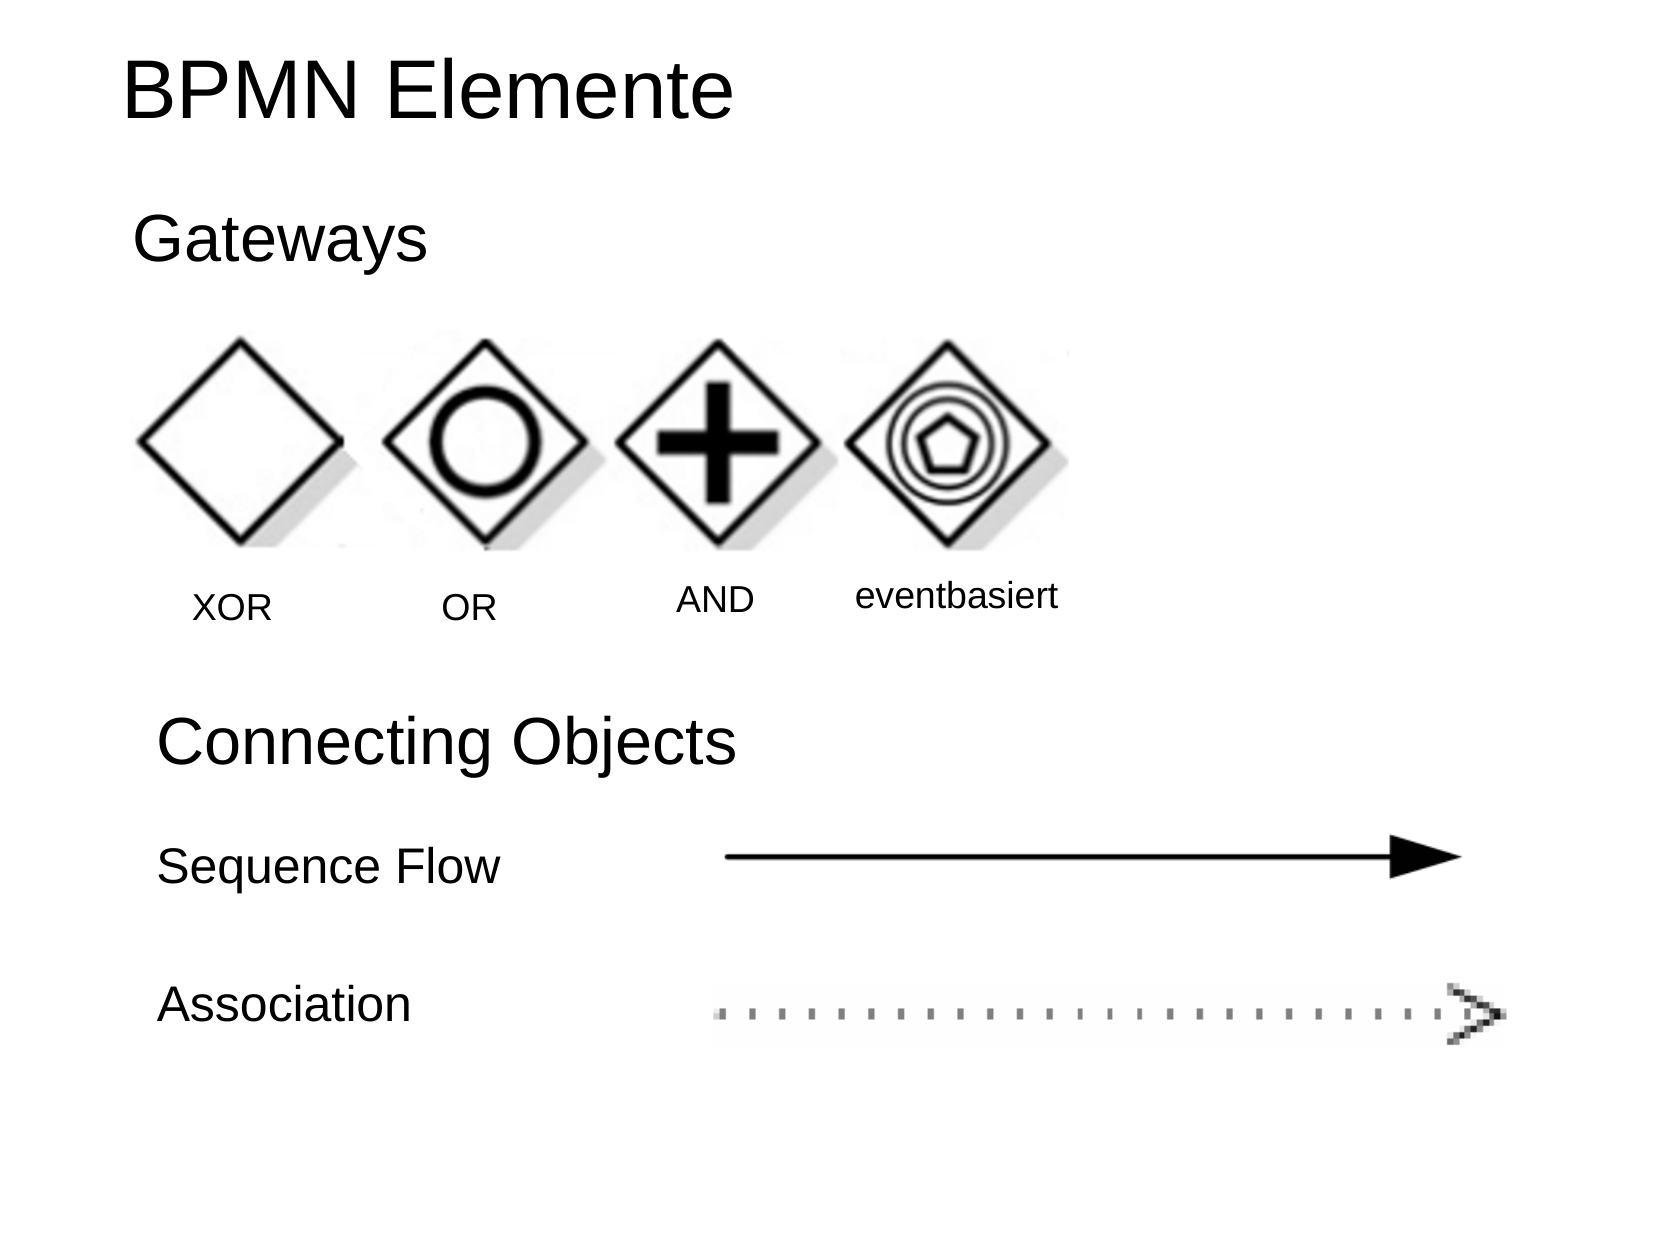

BPMN Elemente
Gateways
eventbasiert
AND
XOR
OR
Connecting Objects
Sequence Flow
Association